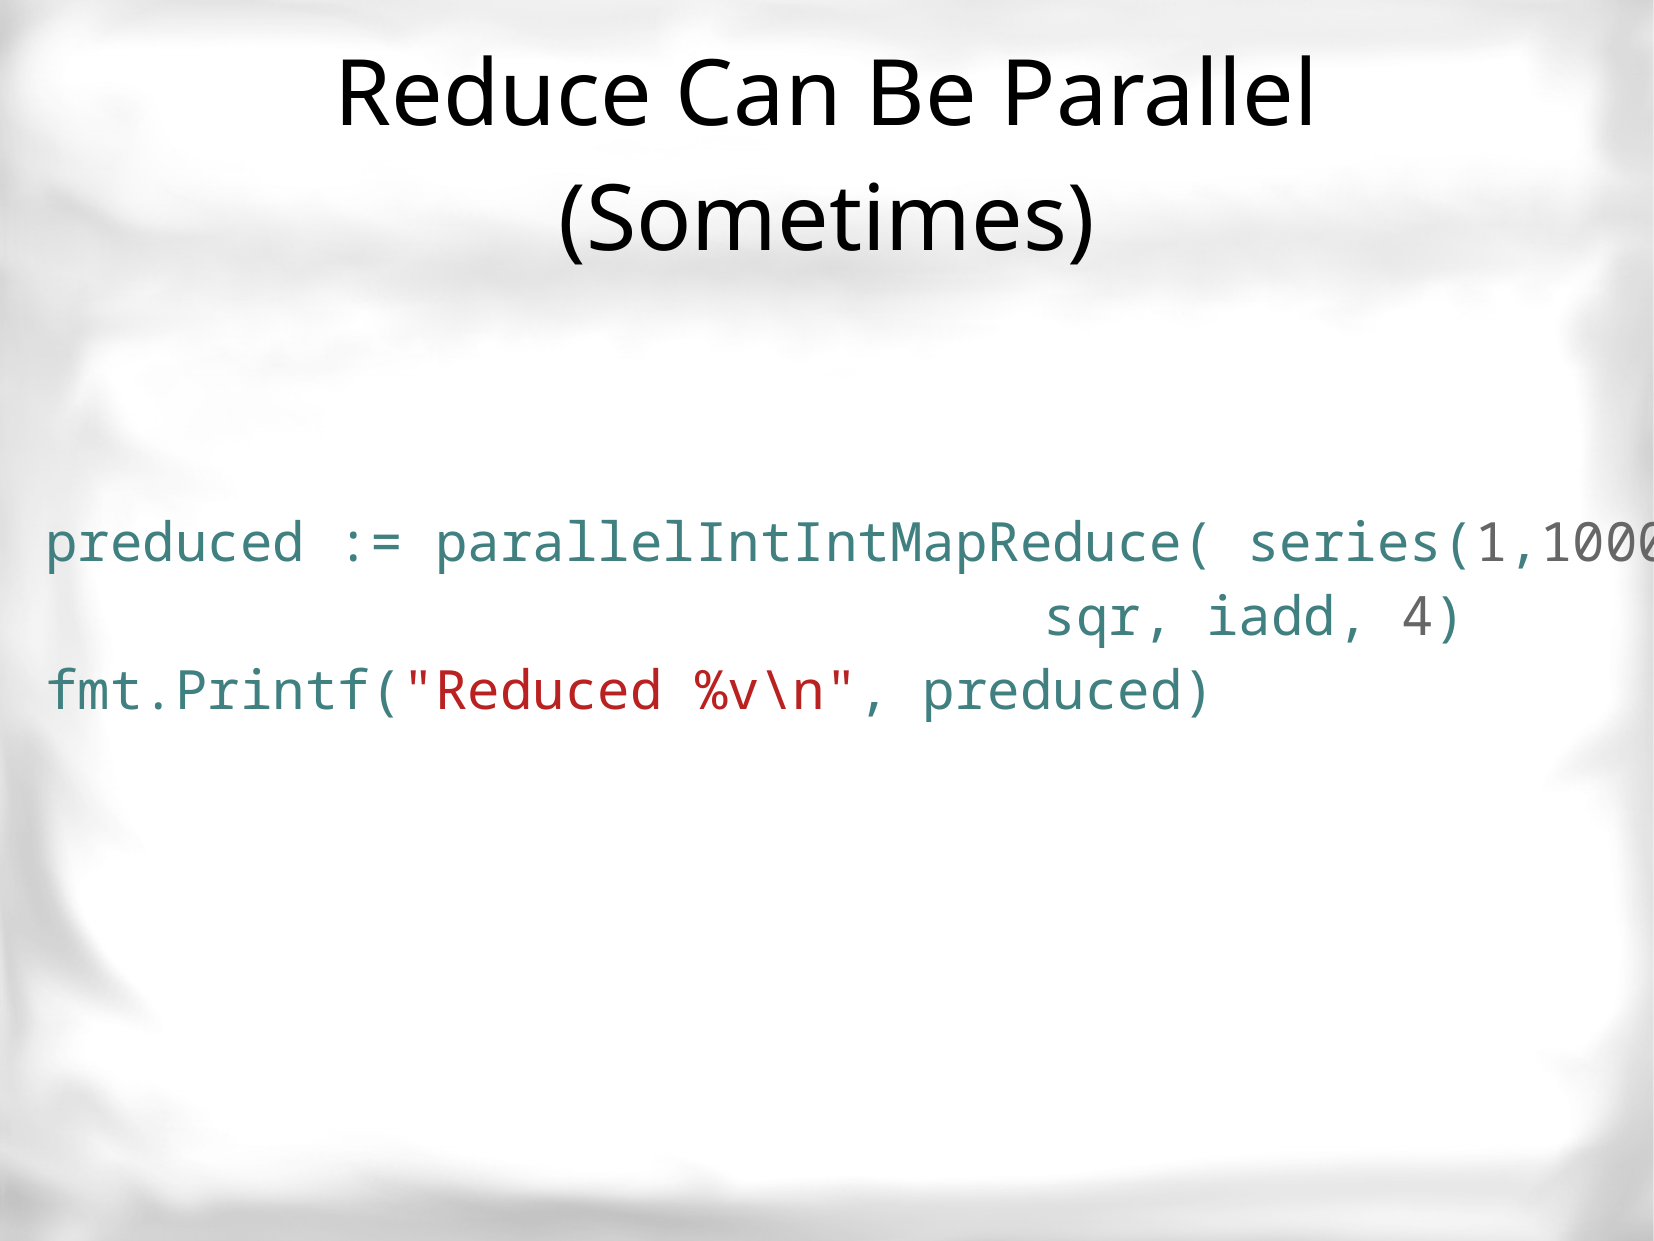

# Reduce Can Be Parallel (Sometimes)
	preduced := parallelIntIntMapReduce( series(1,100000000),
 sqr, iadd, 4)
	fmt.Printf("Reduced %v\n", preduced)